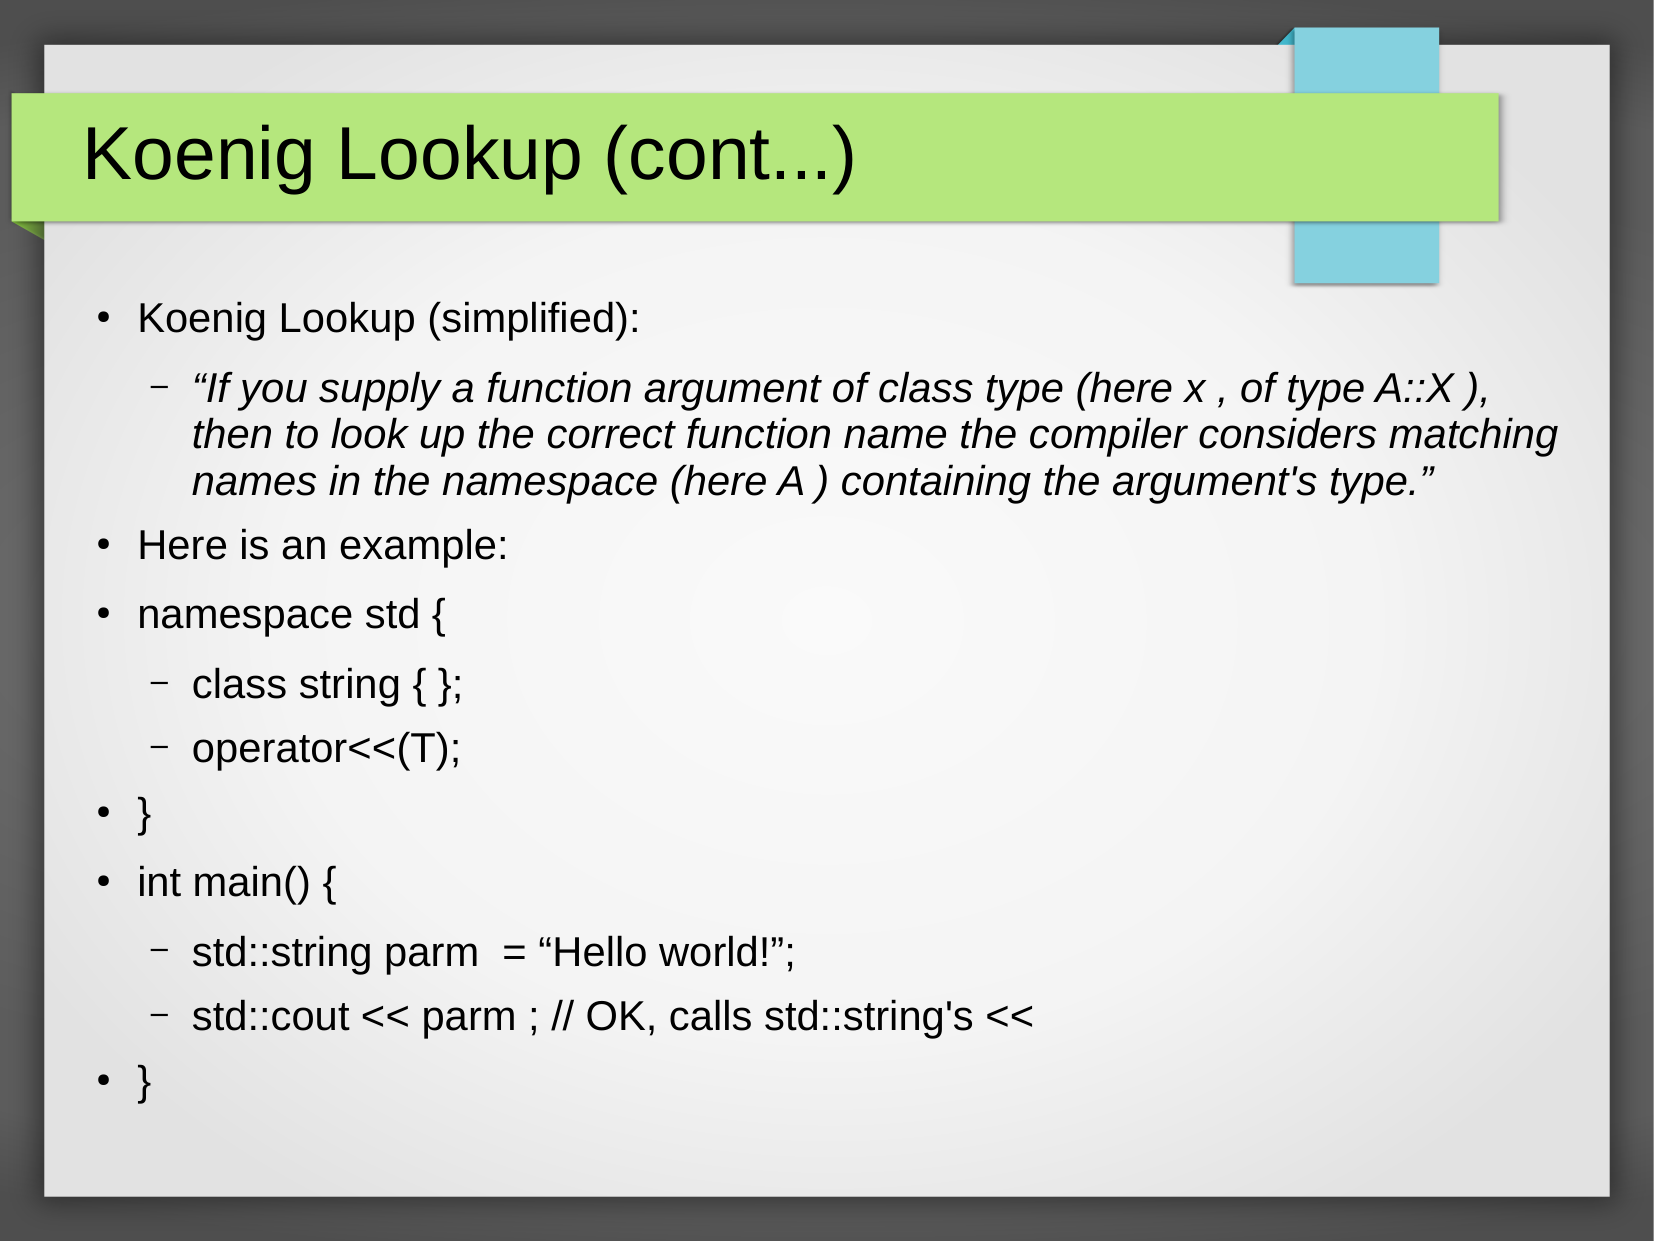

# Koenig Lookup (cont...)
Koenig Lookup (simplified):
“If you supply a function argument of class type (here x , of type A::X ), then to look up the correct function name the compiler considers matching names in the namespace (here A ) containing the argument's type.”
Here is an example:
namespace std {
class string { };
operator<<(T);
}
int main() {
std::string parm = “Hello world!”;
std::cout << parm ; // OK, calls std::string's <<
}